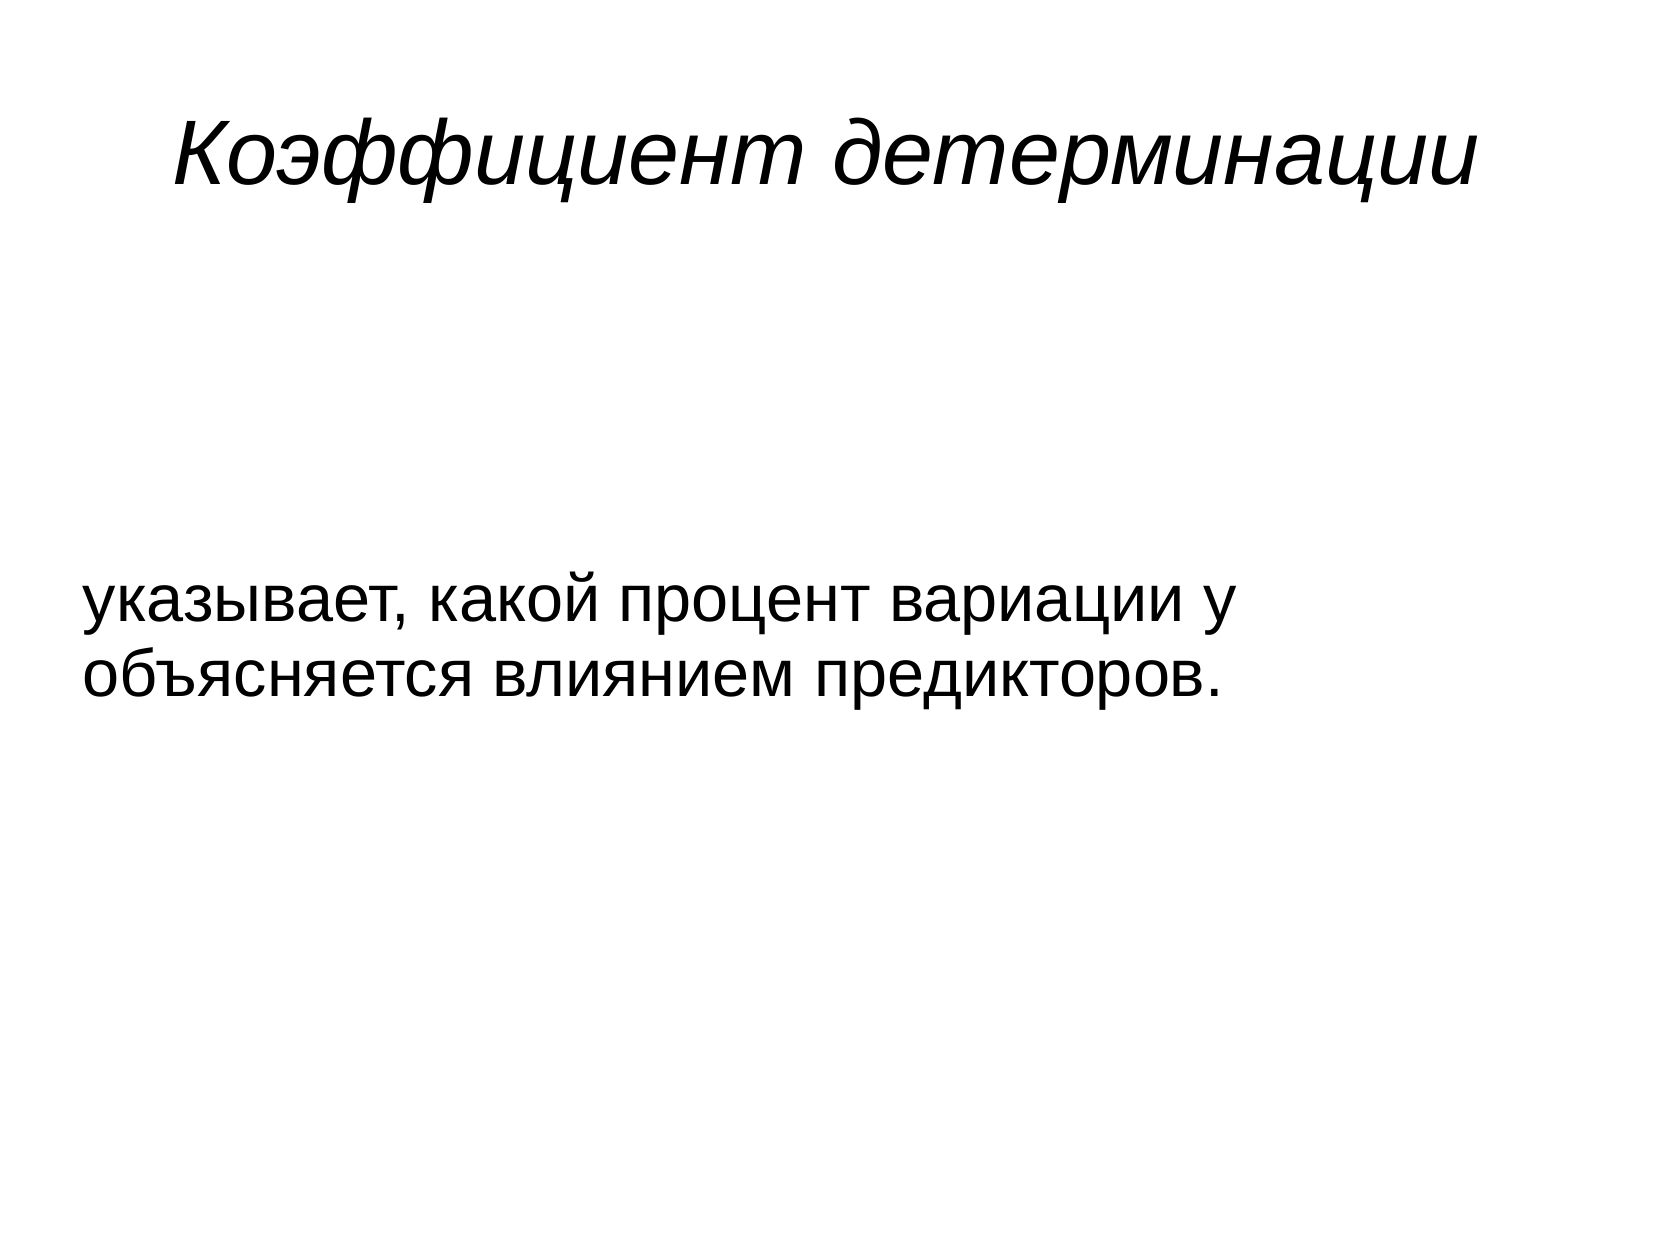

# Коэффициент детерминации
указывает, какой процент вариации y объясняется влиянием предикторов.